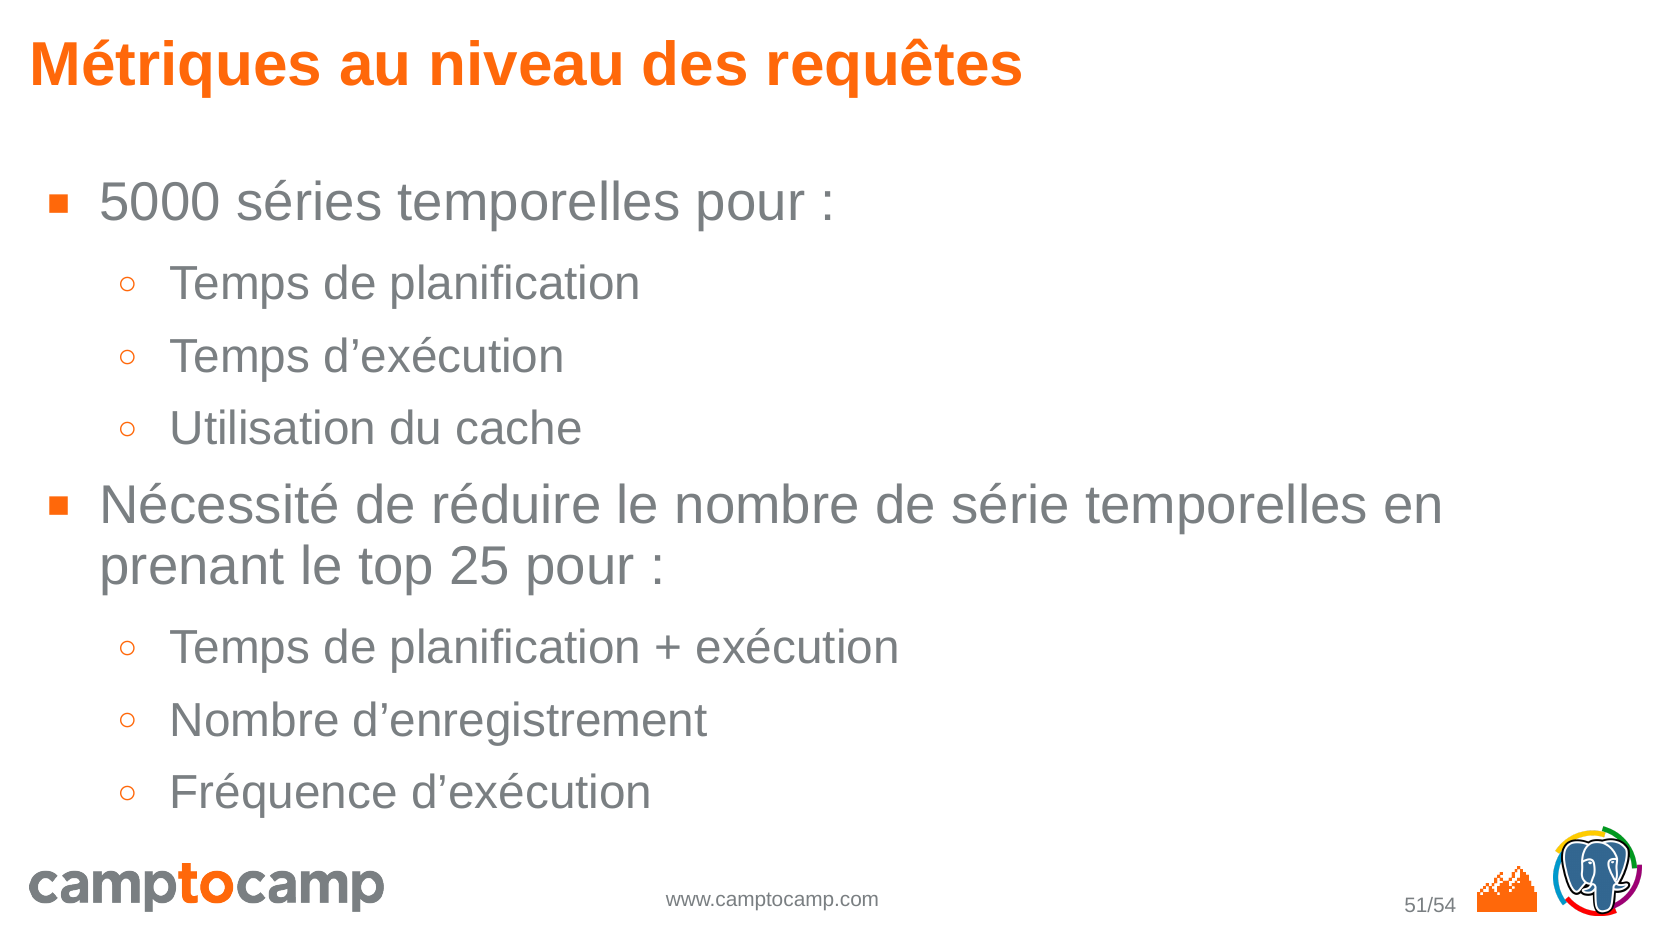

# Métriques au niveau des requêtes
5000 séries temporelles pour :
Temps de planification
Temps d’exécution
Utilisation du cache
Nécessité de réduire le nombre de série temporelles en prenant le top 25 pour :
Temps de planification + exécution
Nombre d’enregistrement
Fréquence d’exécution